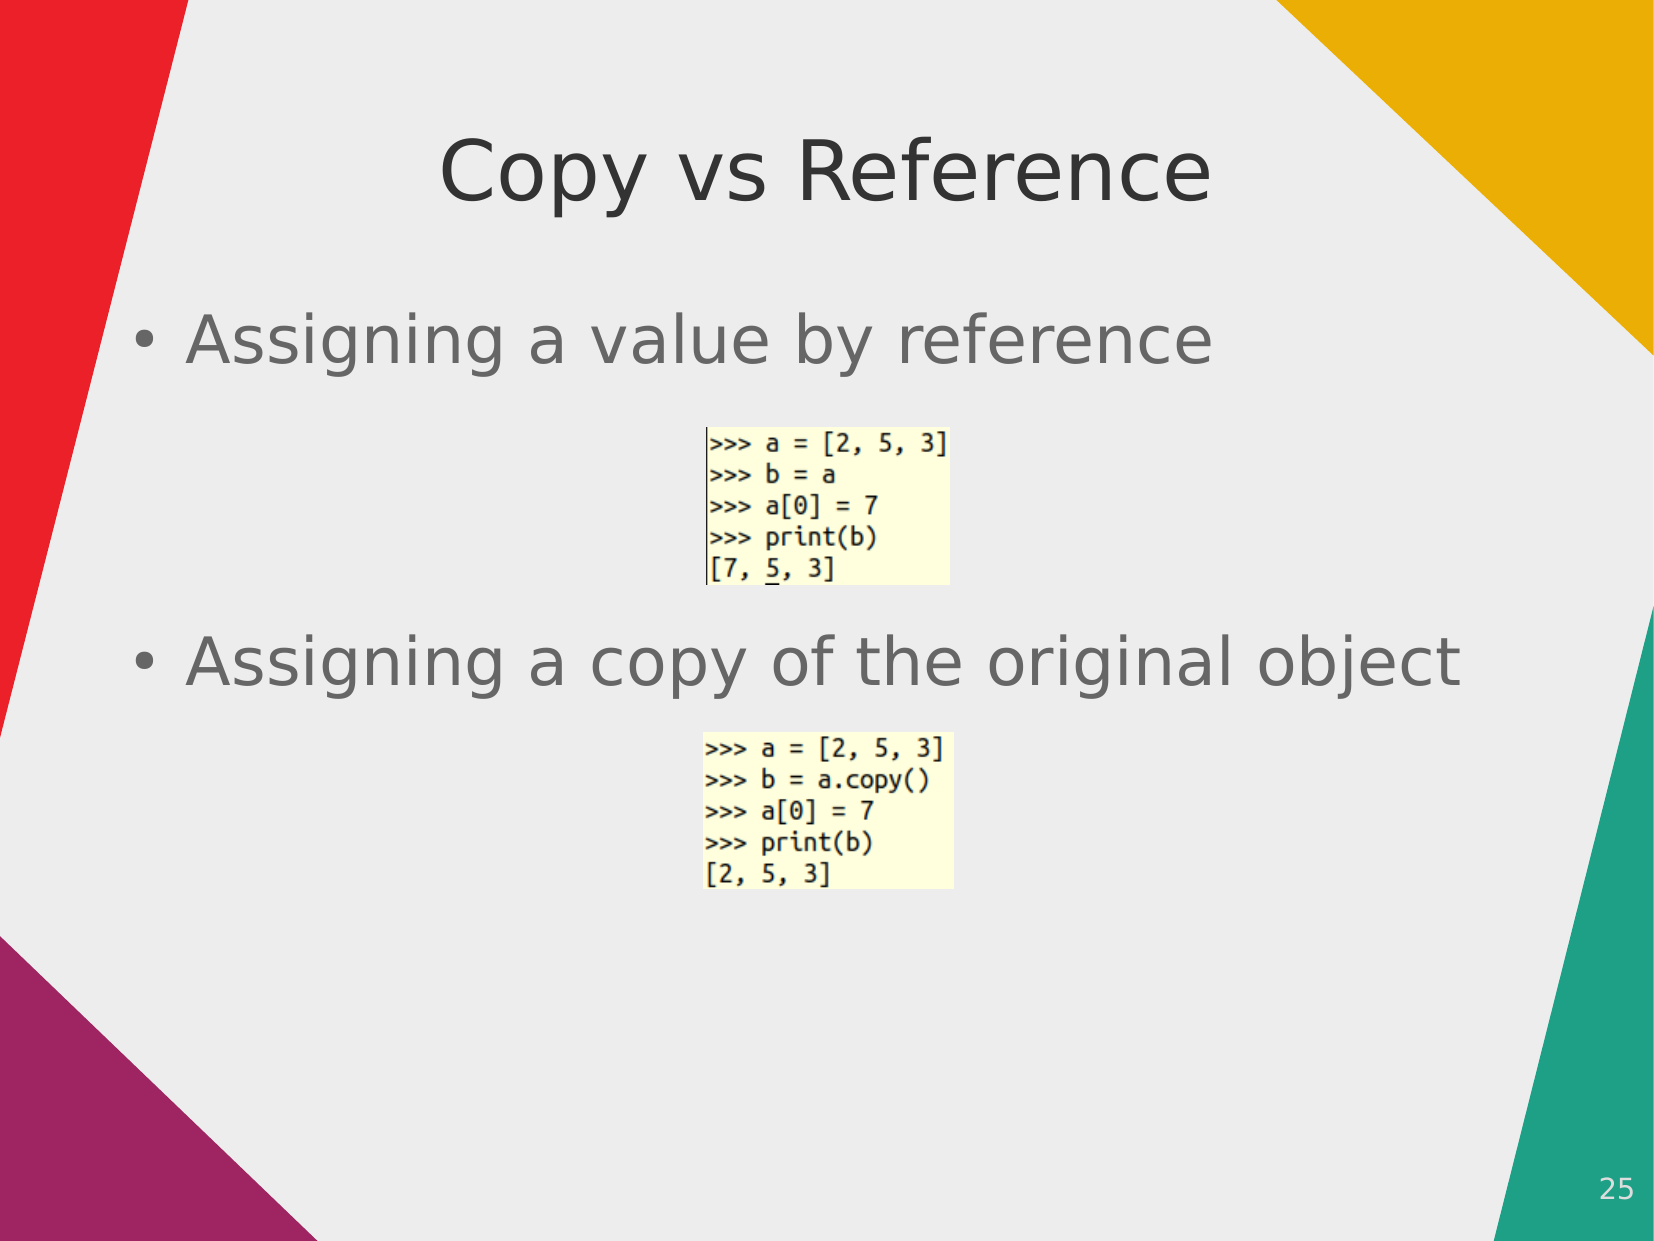

# Copy vs Reference
Assigning a value by reference
Assigning a copy of the original object
25